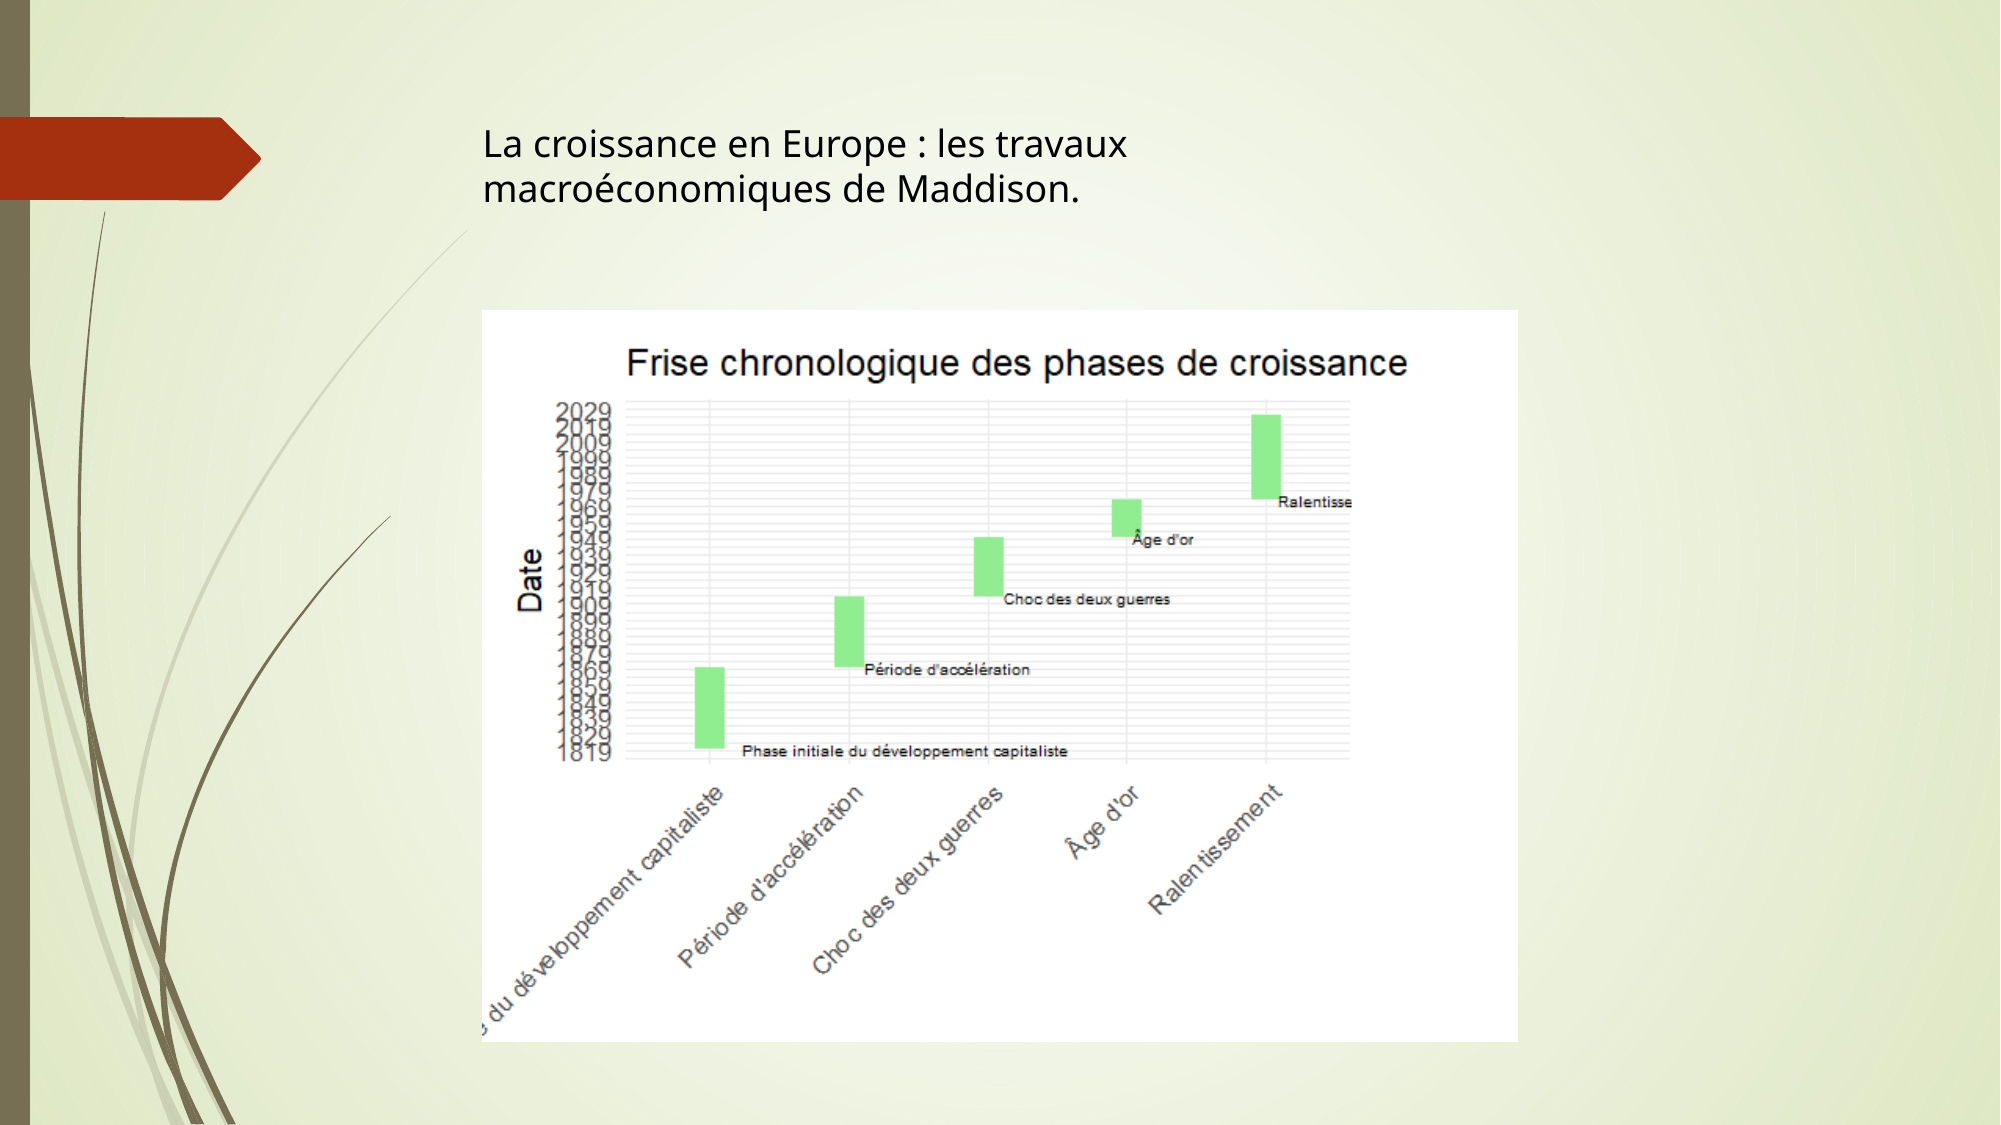

La croissance en Europe : les travaux macroéconomiques de Maddison.